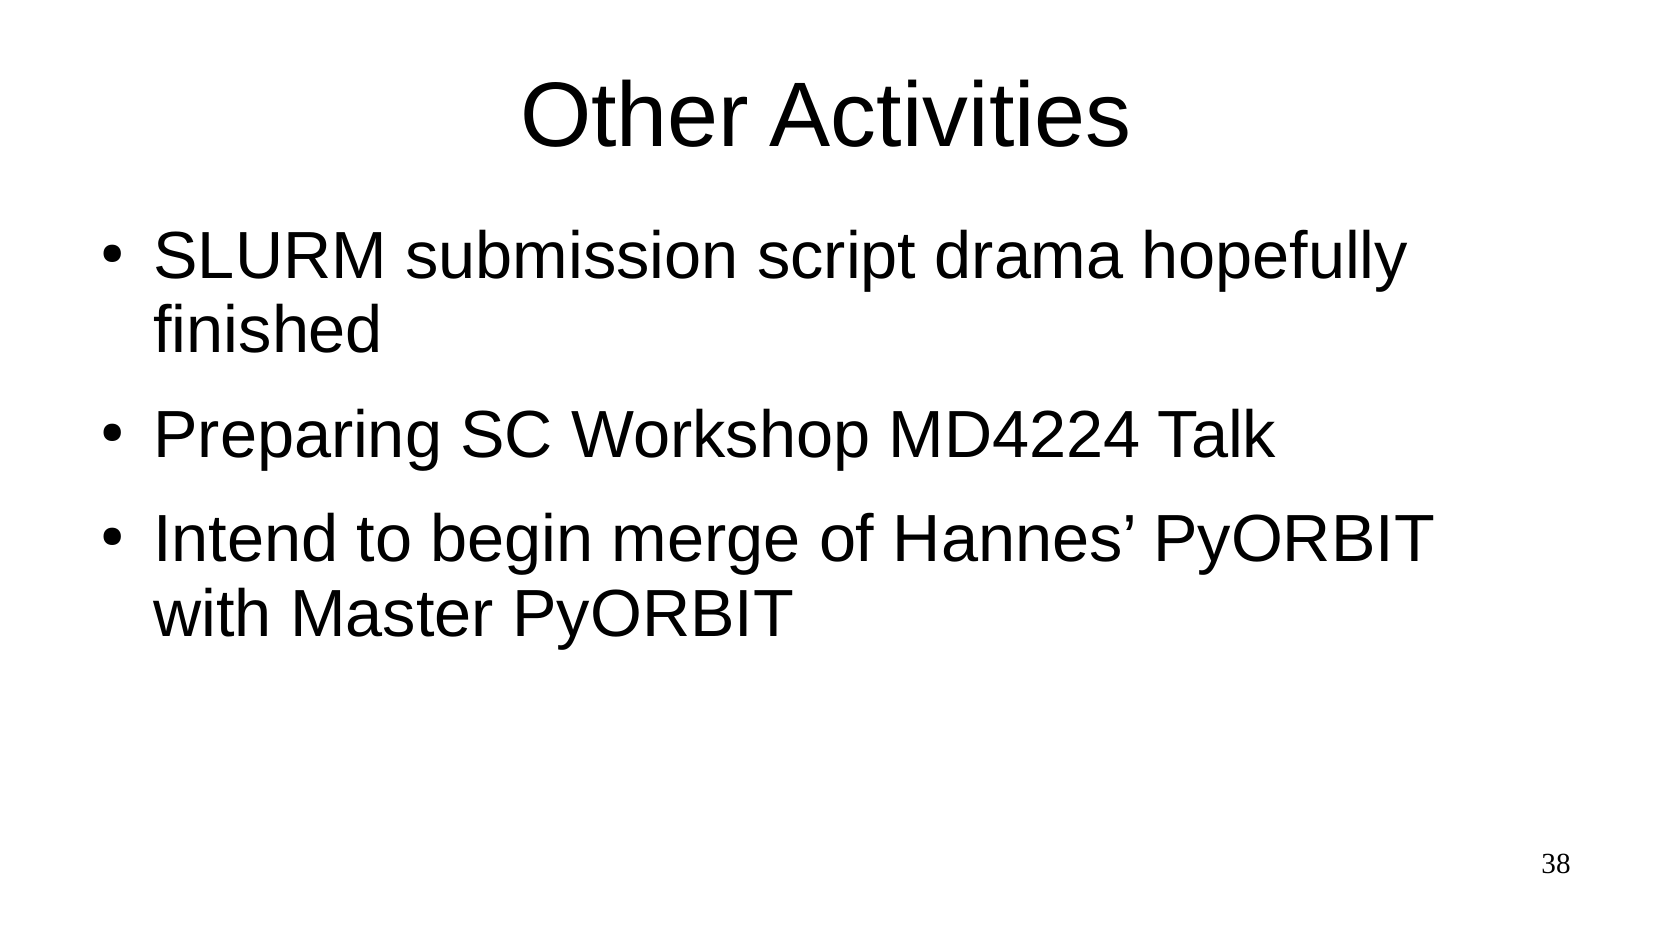

# Other Activities
SLURM submission script drama hopefully finished
Preparing SC Workshop MD4224 Talk
Intend to begin merge of Hannes’ PyORBIT with Master PyORBIT
38